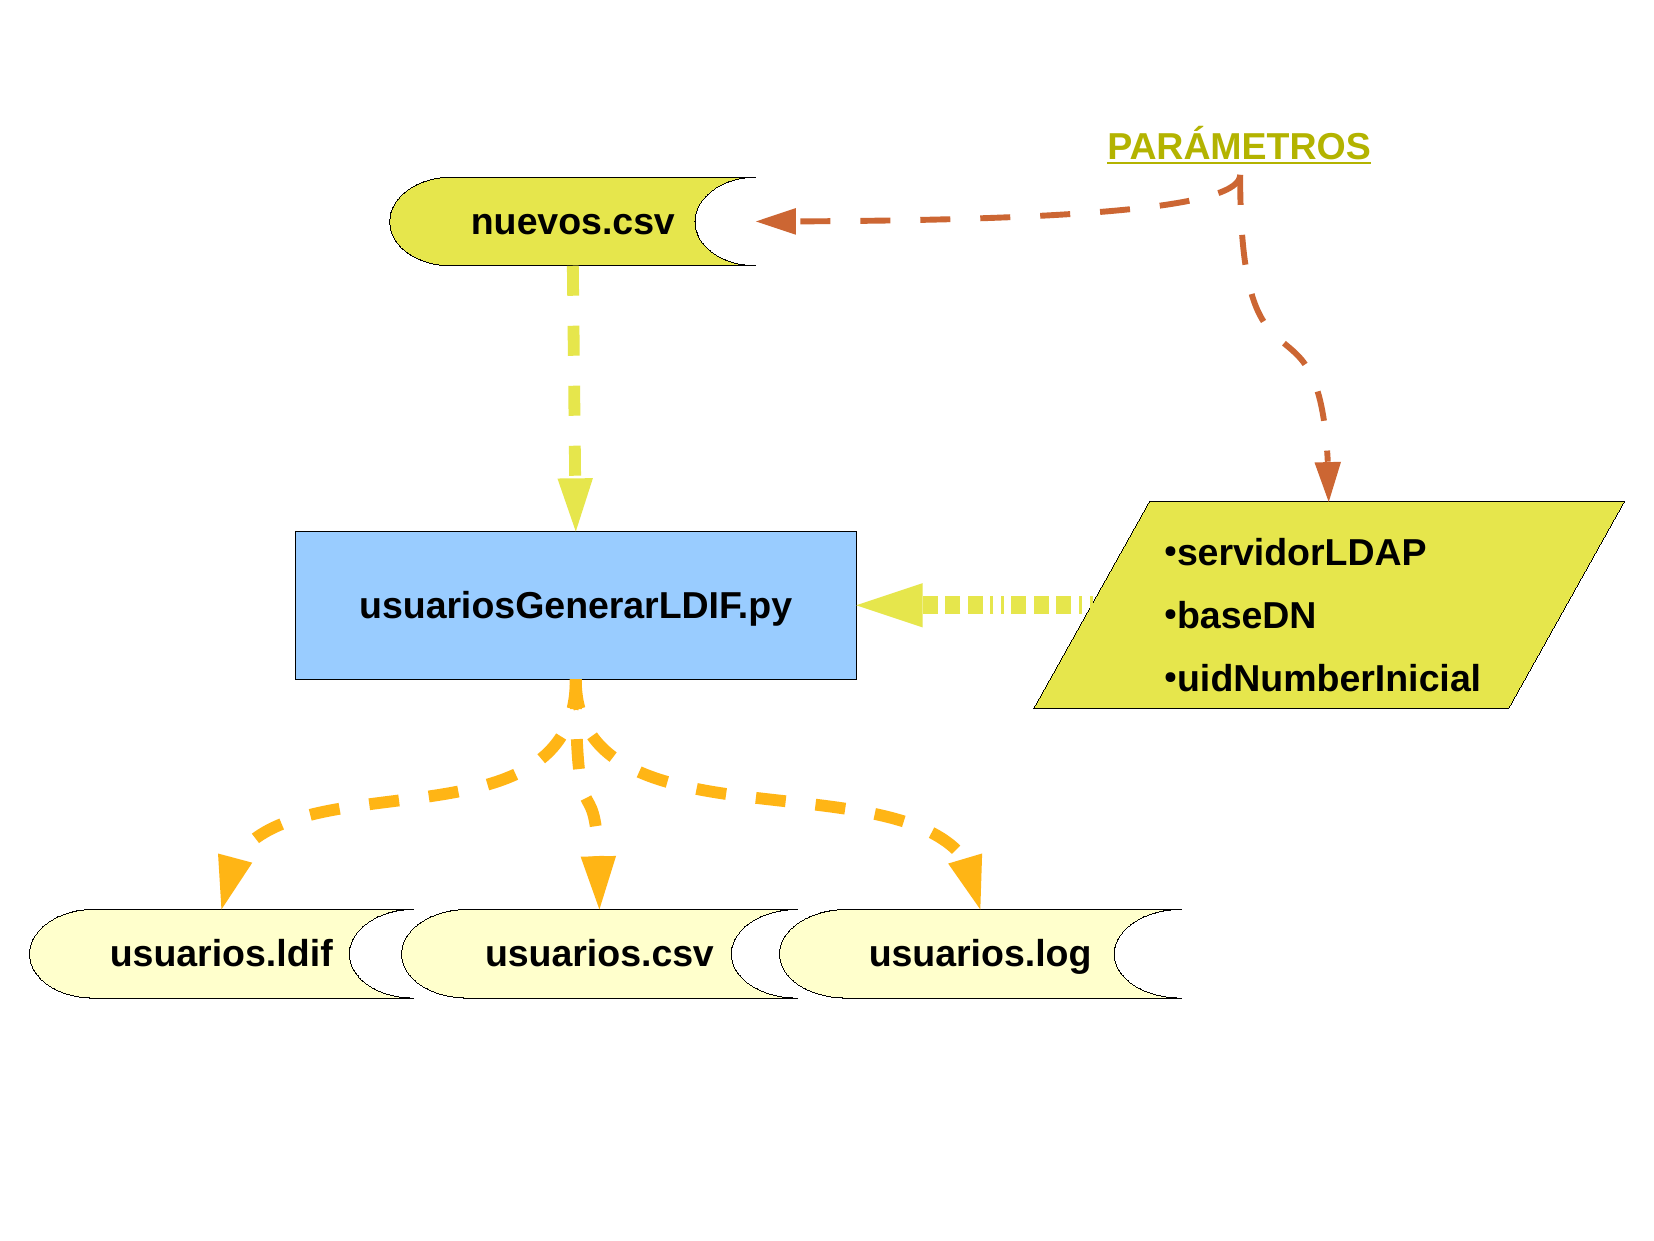

PARÁMETROS
nuevos.csv
servidorLDAP
baseDN
uidNumberInicial
usuariosGenerarLDIF.py
usuarios.ldif
usuarios.csv
usuarios.log